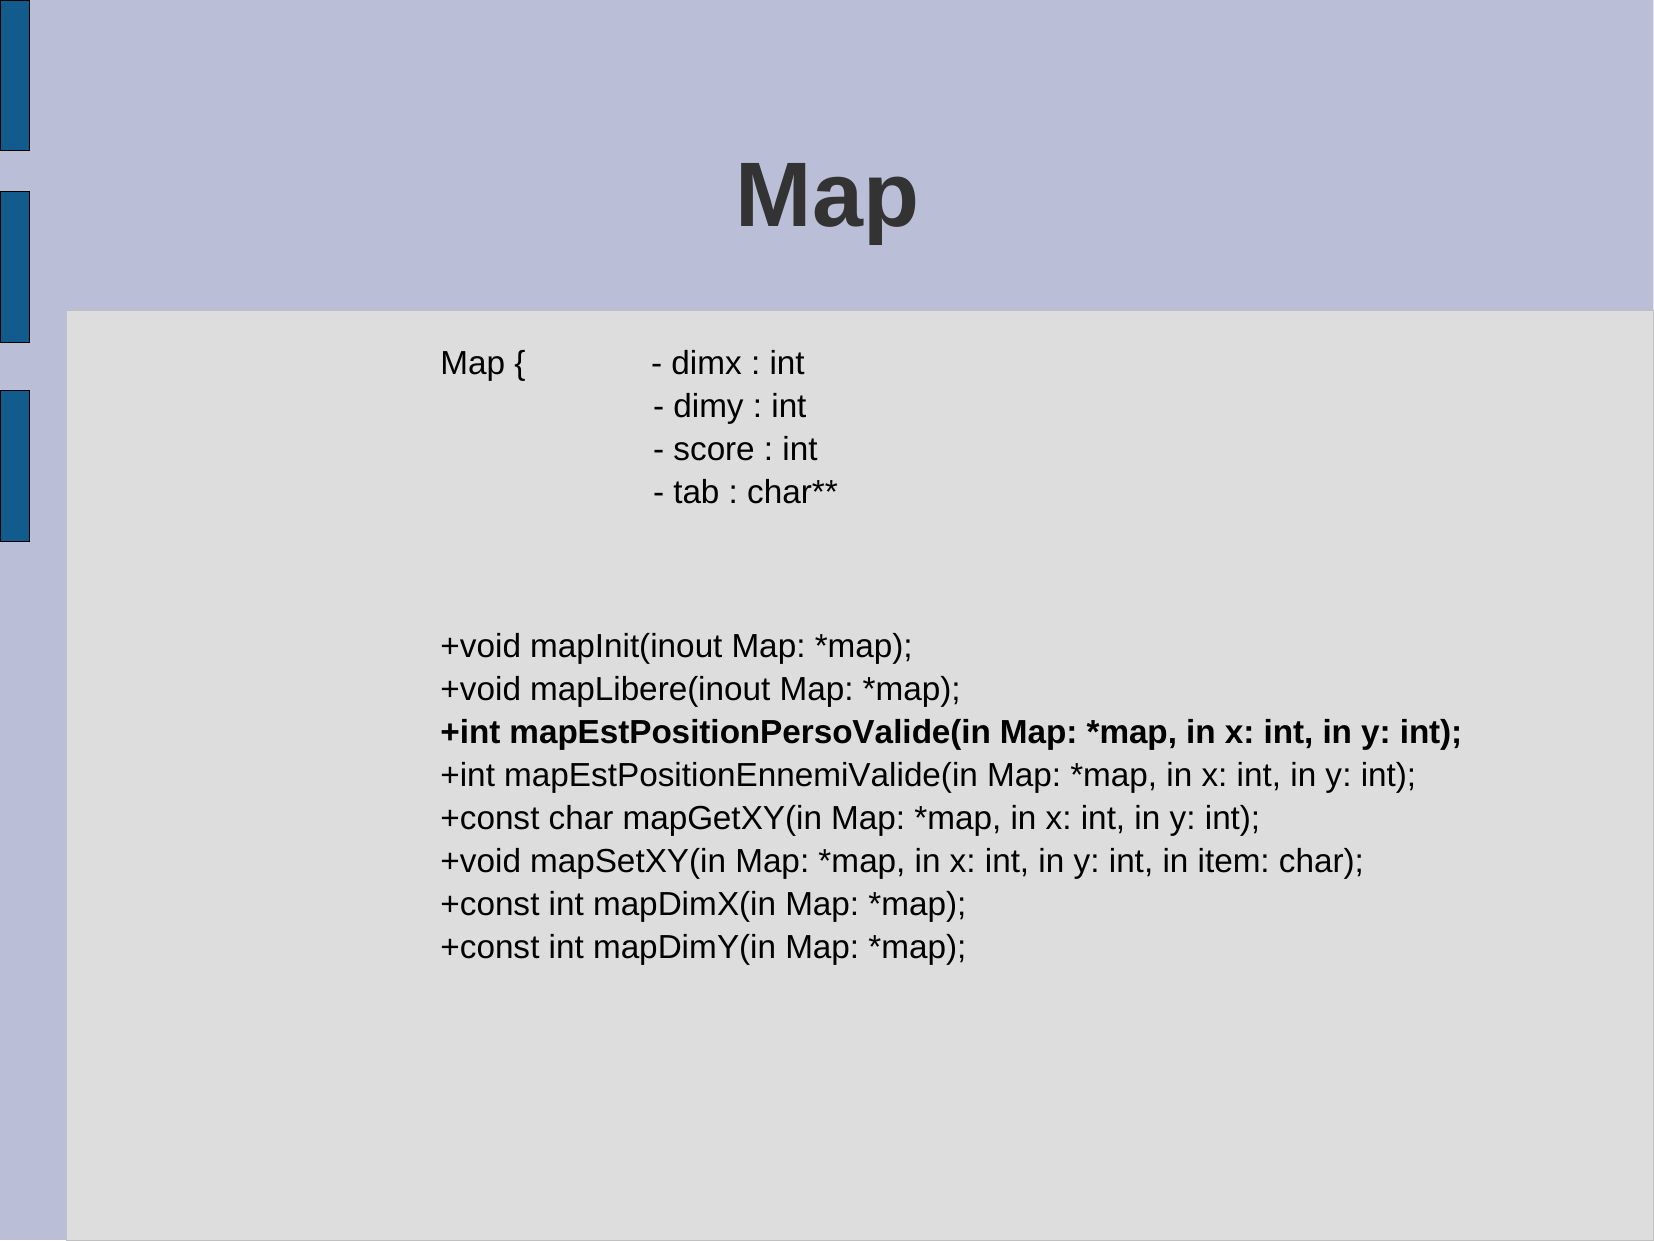

# Map
Map { 		 - dimx : int
- dimy : int
- score : int
- tab : char**
+void mapInit(inout Map: *map);
+void mapLibere(inout Map: *map);
+int mapEstPositionPersoValide(in Map: *map, in x: int, in y: int);
+int mapEstPositionEnnemiValide(in Map: *map, in x: int, in y: int);
+const char mapGetXY(in Map: *map, in x: int, in y: int);
+void mapSetXY(in Map: *map, in x: int, in y: int, in item: char);
+const int mapDimX(in Map: *map);
+const int mapDimY(in Map: *map);